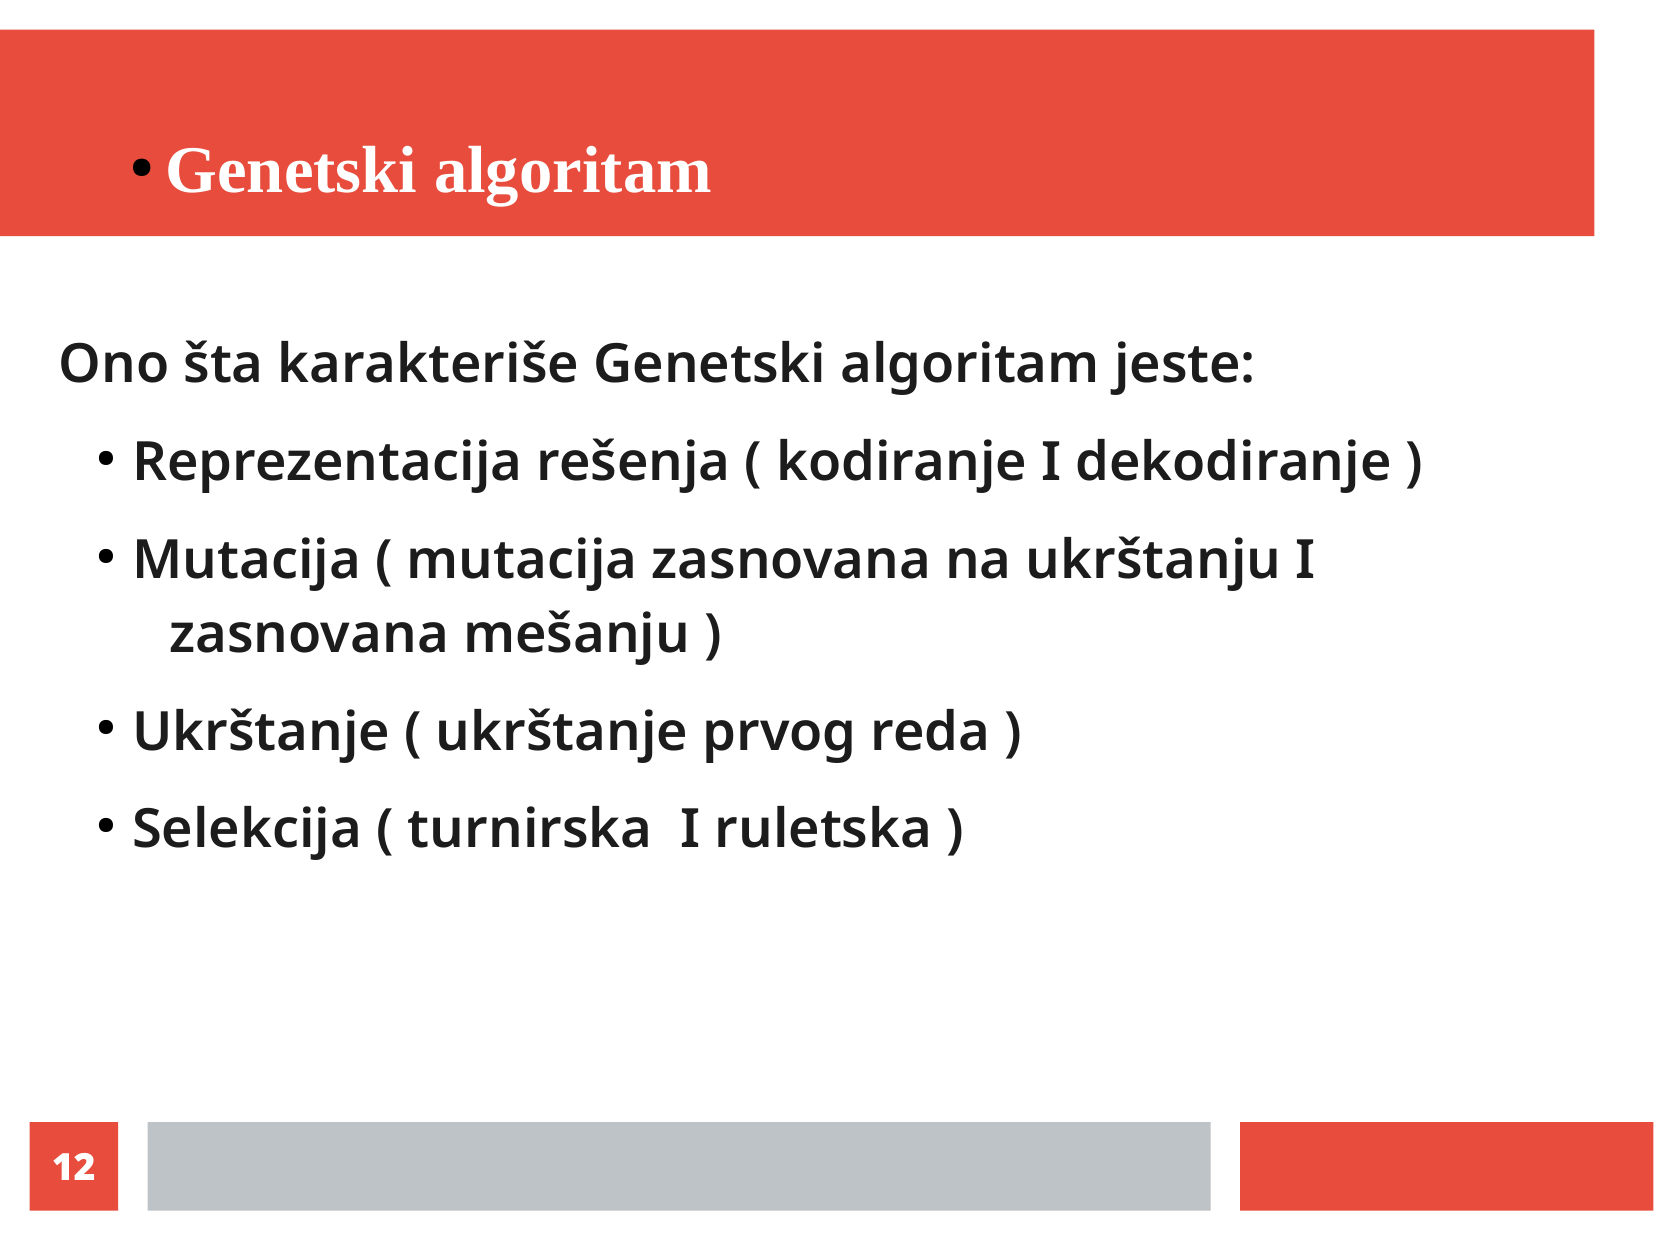

# Genetski algoritam
Ono šta karakteriše Genetski algoritam jeste:
Reprezentacija rešenja ( kodiranje I dekodiranje )
Mutacija ( mutacija zasnovana na ukrštanju I zasnovana mešanju )
Ukrštanje ( ukrštanje prvog reda )
Selekcija ( turnirska I ruletska )
12